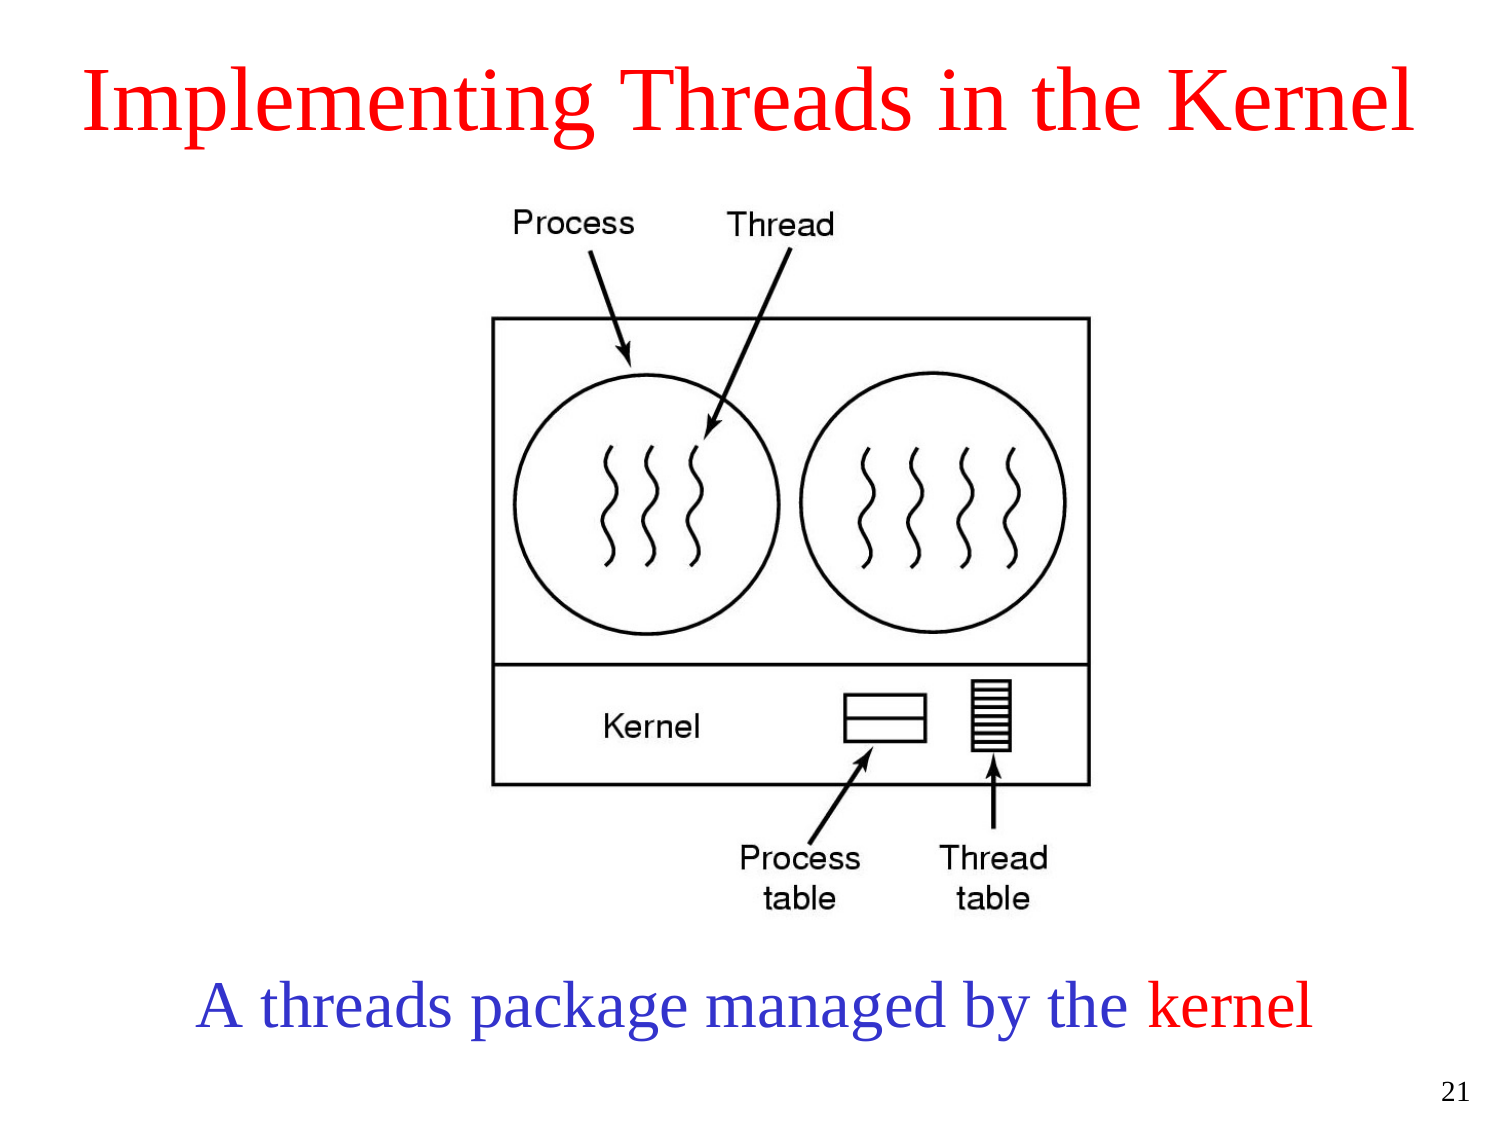

Implementing Threads in the Kernel
A threads package managed by the kernel